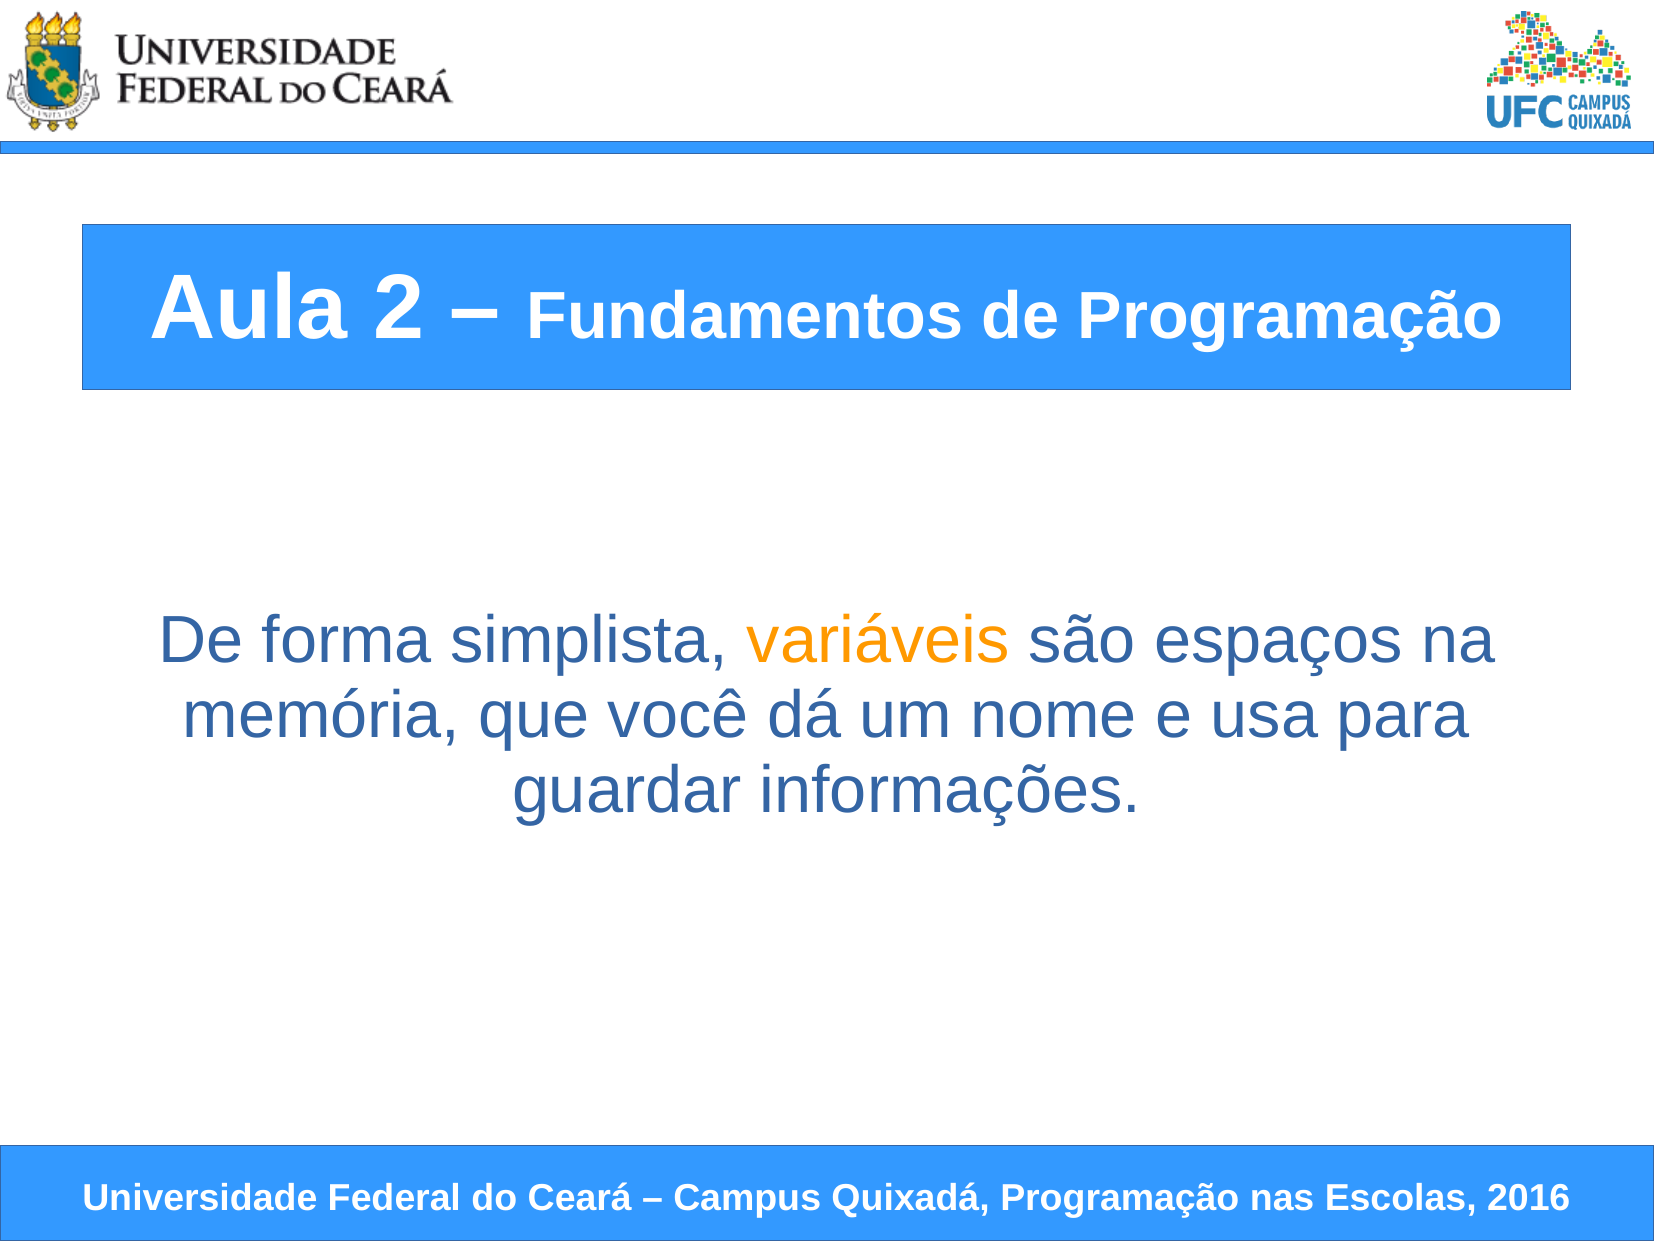

Aula 2 – Fundamentos de Programação
# De forma simplista, variáveis são espaços na memória, que você dá um nome e usa para guardar informações.
Universidade Federal do Ceará – Campus Quixadá, Programação nas Escolas, 2016